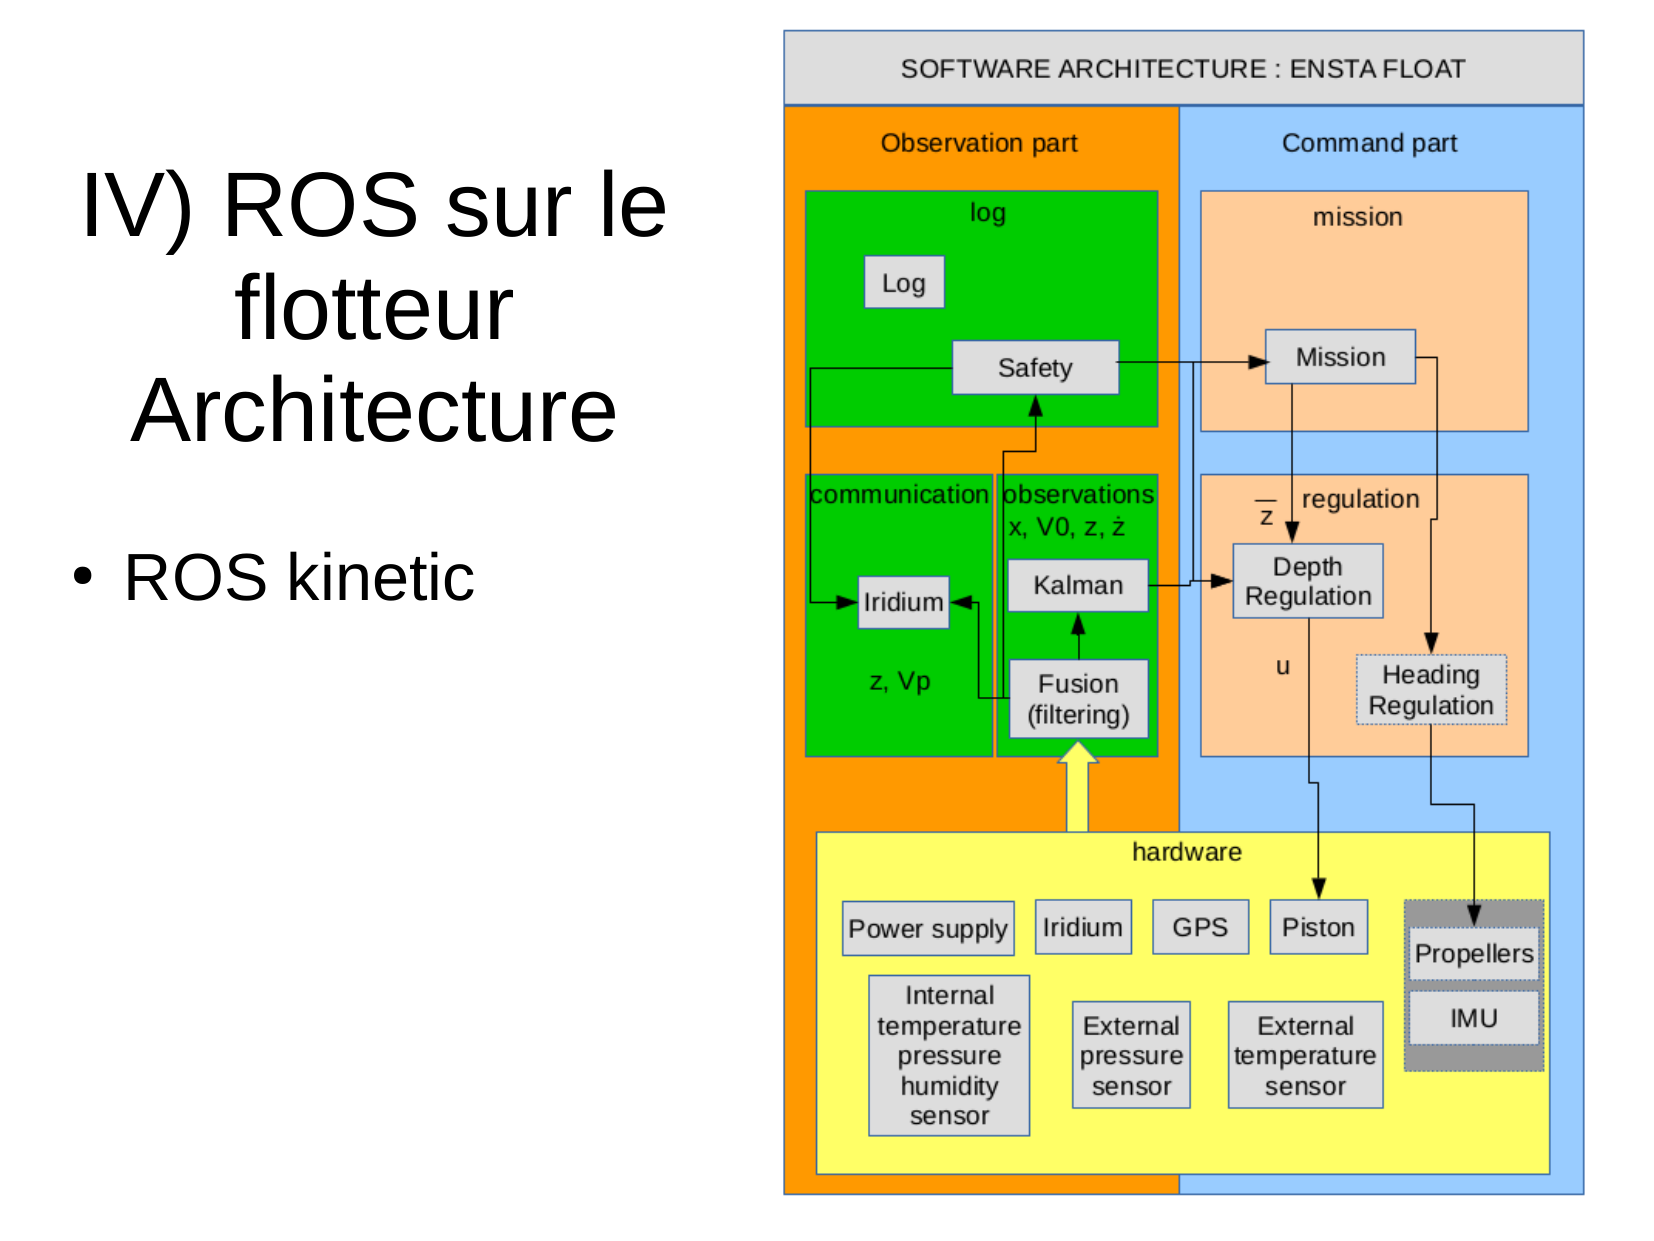

# IV) ROS sur le flotteur Architecture
ROS kinetic